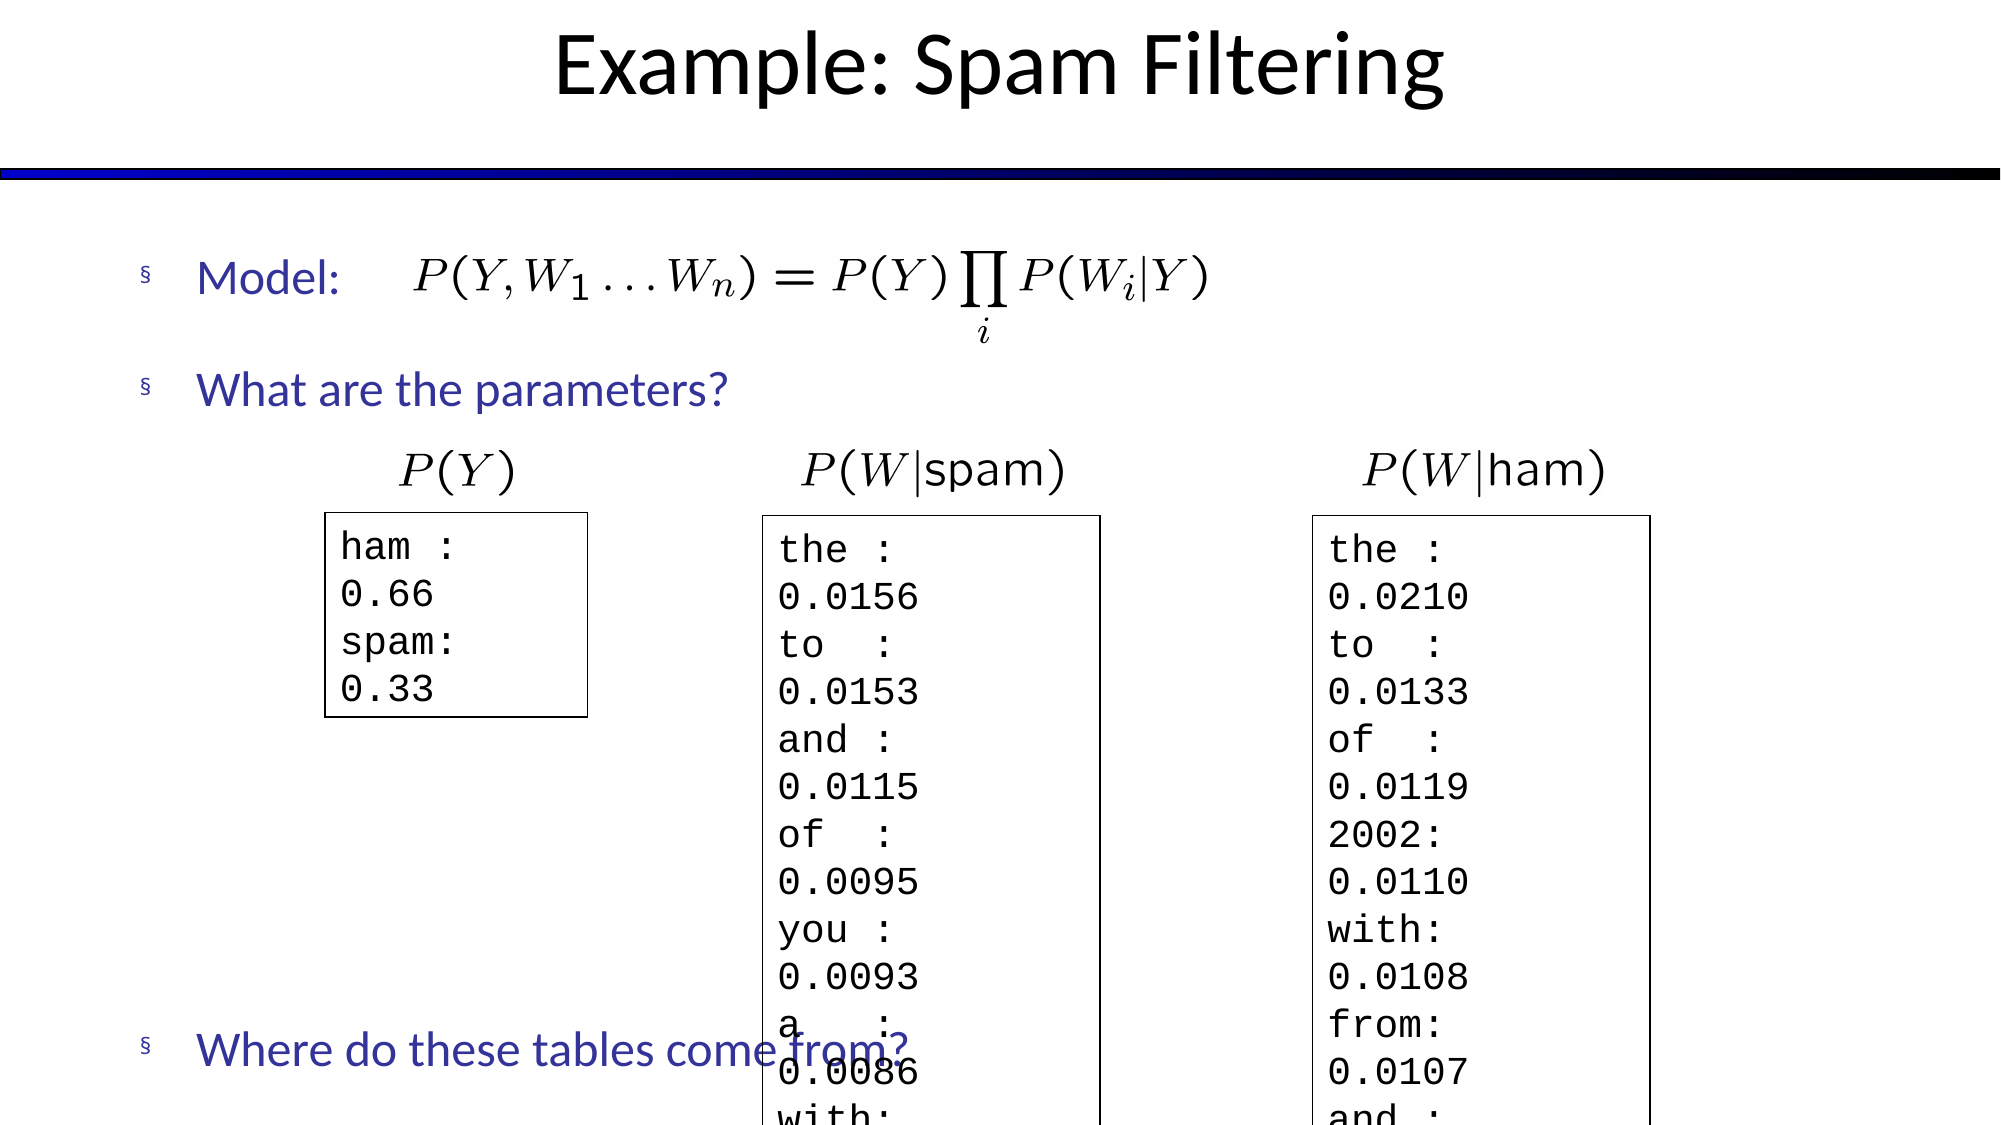

# Example: Spam Filtering
Model:
What are the parameters?
Where do these tables come from?
ham : 0.66
spam: 0.33
the : 0.0156
to : 0.0153
and : 0.0115
of : 0.0095
you : 0.0093
a : 0.0086
with: 0.0080
from: 0.0075
...
the : 0.0210
to : 0.0133
of : 0.0119
2002: 0.0110
with: 0.0108
from: 0.0107
and : 0.0105
a : 0.0100
...